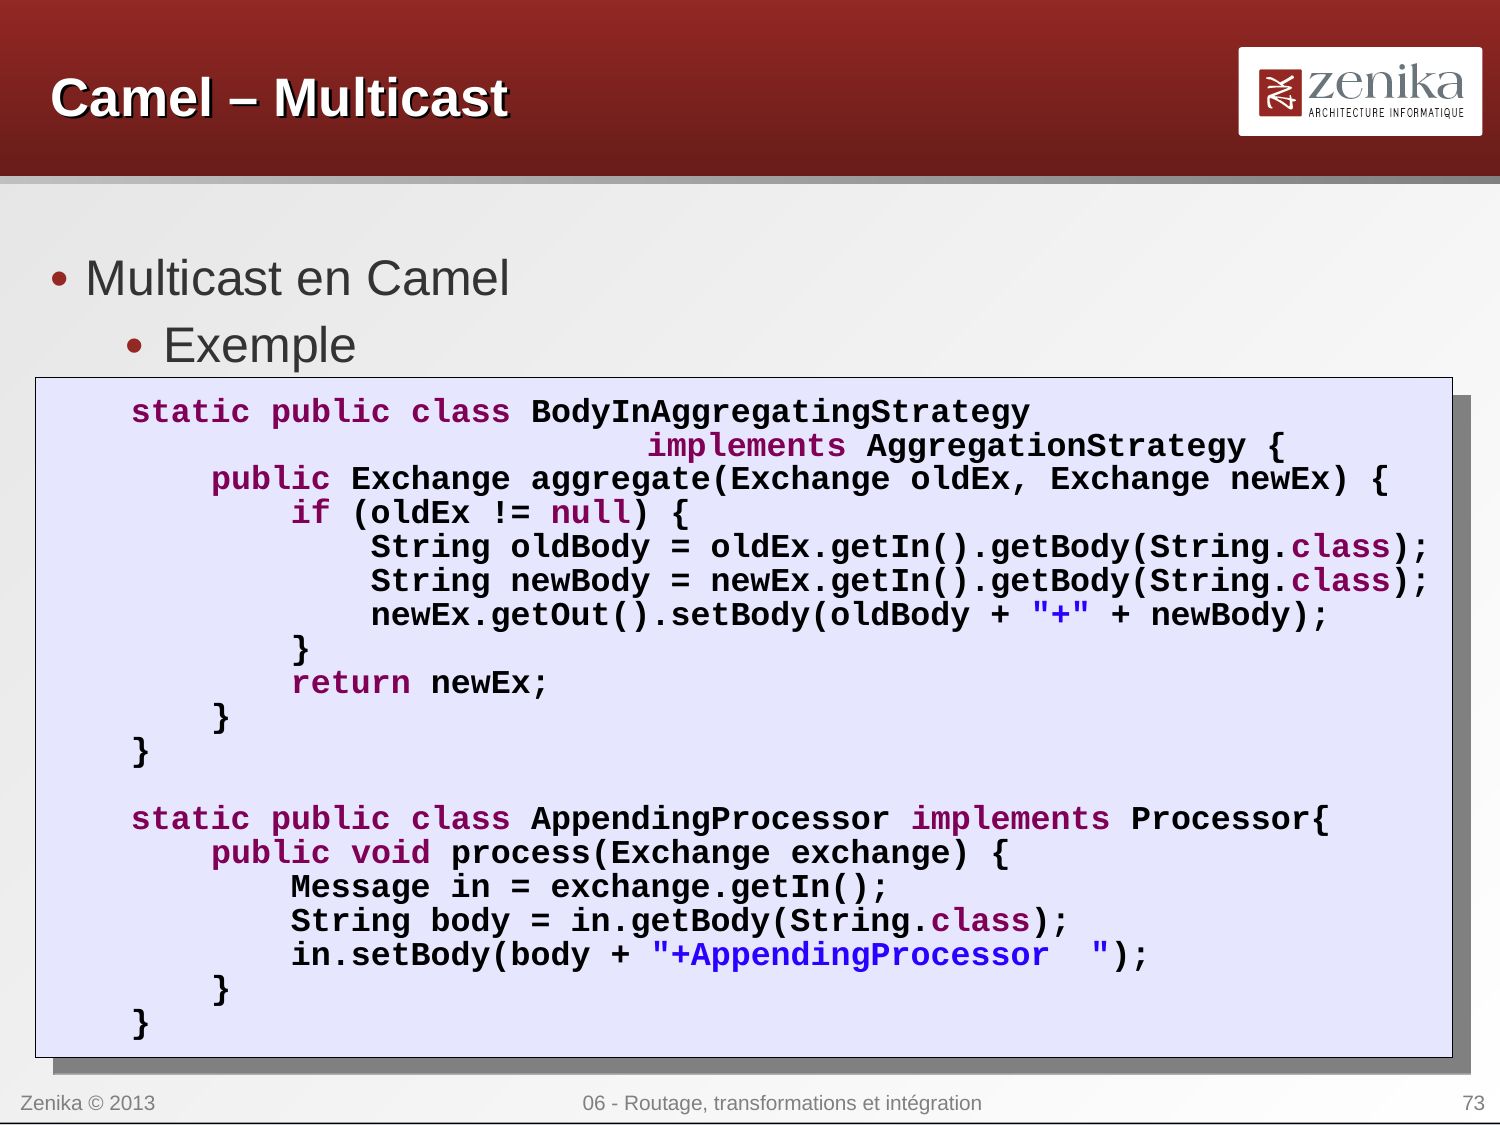

# Camel – Multicast
Multicast en Camel
Exemple
	static public class BodyInAggregatingStrategy
								implements AggregationStrategy {
	 public Exchange aggregate(Exchange oldEx, Exchange newEx) {
	 if (oldEx != null) {
	 String oldBody = oldEx.getIn().getBody(String.class);
	 String newBody = newEx.getIn().getBody(String.class);
	 newEx.getOut().setBody(oldBody + "+" + newBody);
	 }
	 return newEx;
	 }
	}
	static public class AppendingProcessor implements Processor{
	 public void process(Exchange exchange) {
	 Message in = exchange.getIn();
	 String body = in.getBody(String.class);
	 in.setBody(body + "+AppendingProcessor ");
	 }
	}